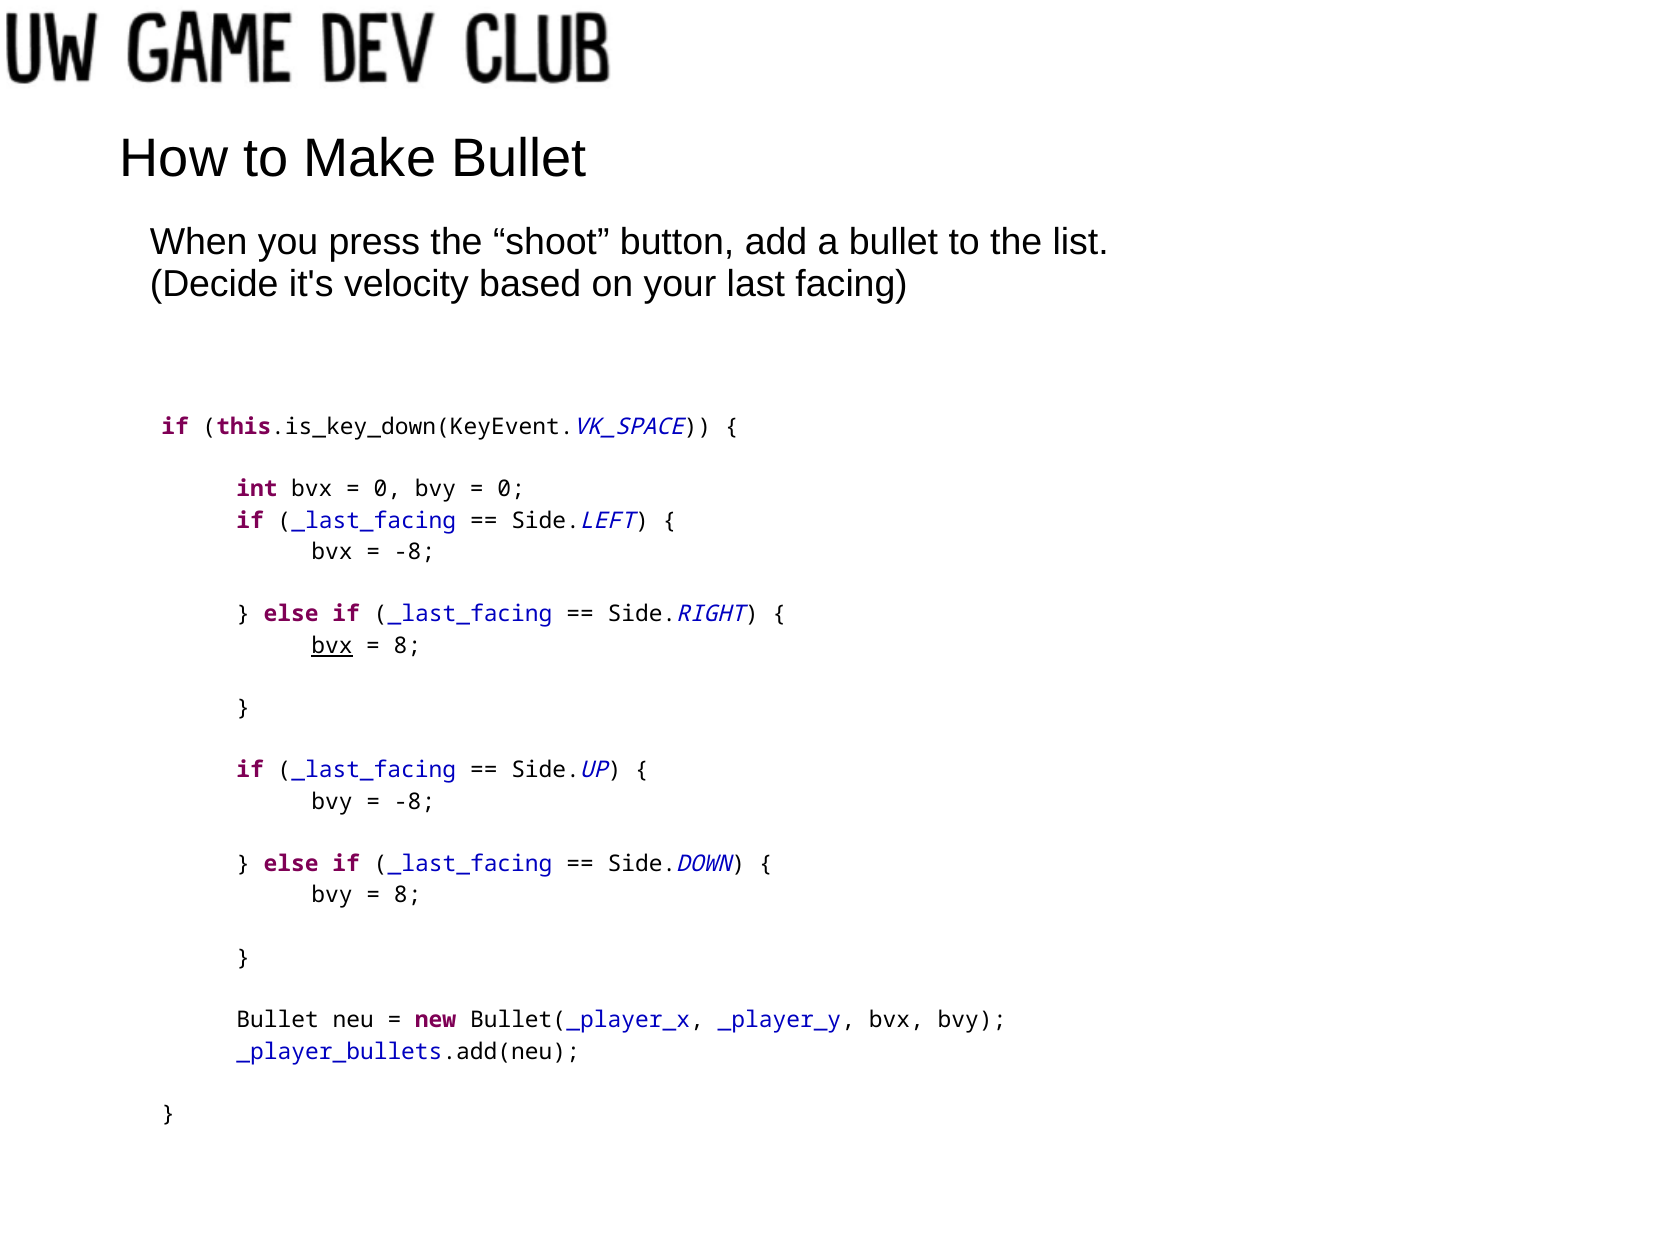

How to Make Bullet
When you press the “shoot” button, add a bullet to the list.
(Decide it's velocity based on your last facing)
		if (this.is_key_down(KeyEvent.VK_SPACE)) {
			int bvx = 0, bvy = 0;
			if (_last_facing == Side.LEFT) {
				bvx = -8;
			} else if (_last_facing == Side.RIGHT) {
				bvx = 8;
			}
			if (_last_facing == Side.UP) {
				bvy = -8;
			} else if (_last_facing == Side.DOWN) {
				bvy = 8;
			}
			Bullet neu = new Bullet(_player_x, _player_y, bvx, bvy);
			_player_bullets.add(neu);
		}